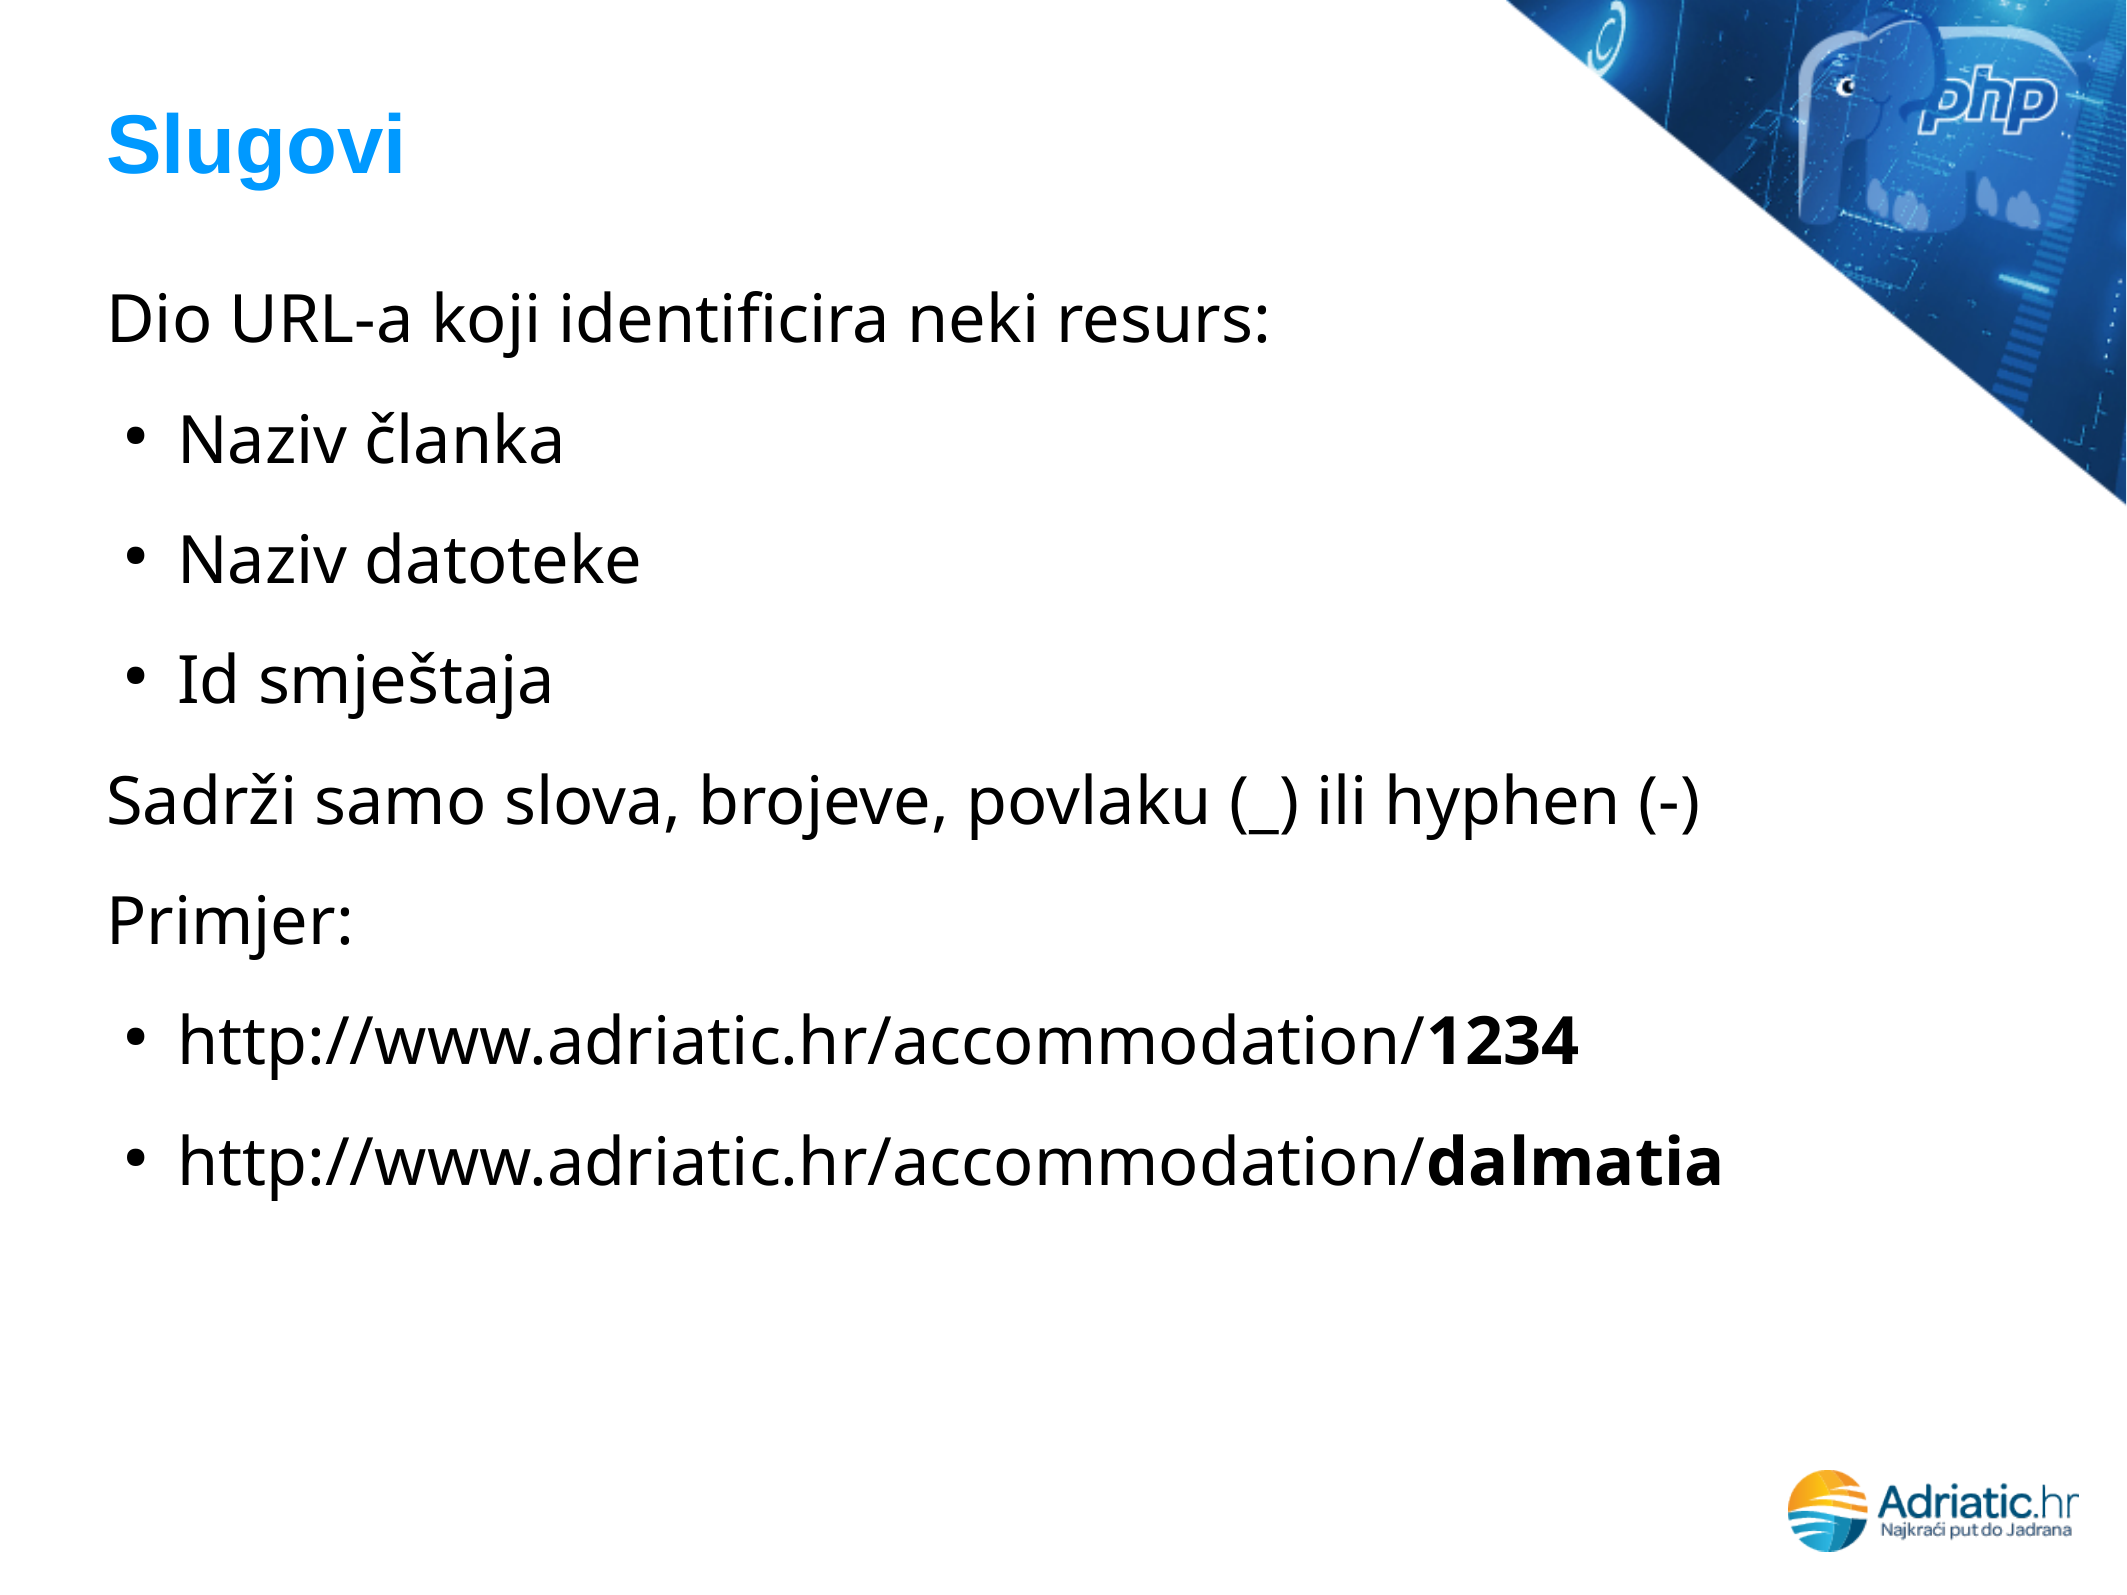

# Slugovi
Dio URL-a koji identificira neki resurs:
Naziv članka
Naziv datoteke
Id smještaja
Sadrži samo slova, brojeve, povlaku (_) ili hyphen (-)
Primjer:
http://www.adriatic.hr/accommodation/1234
http://www.adriatic.hr/accommodation/dalmatia